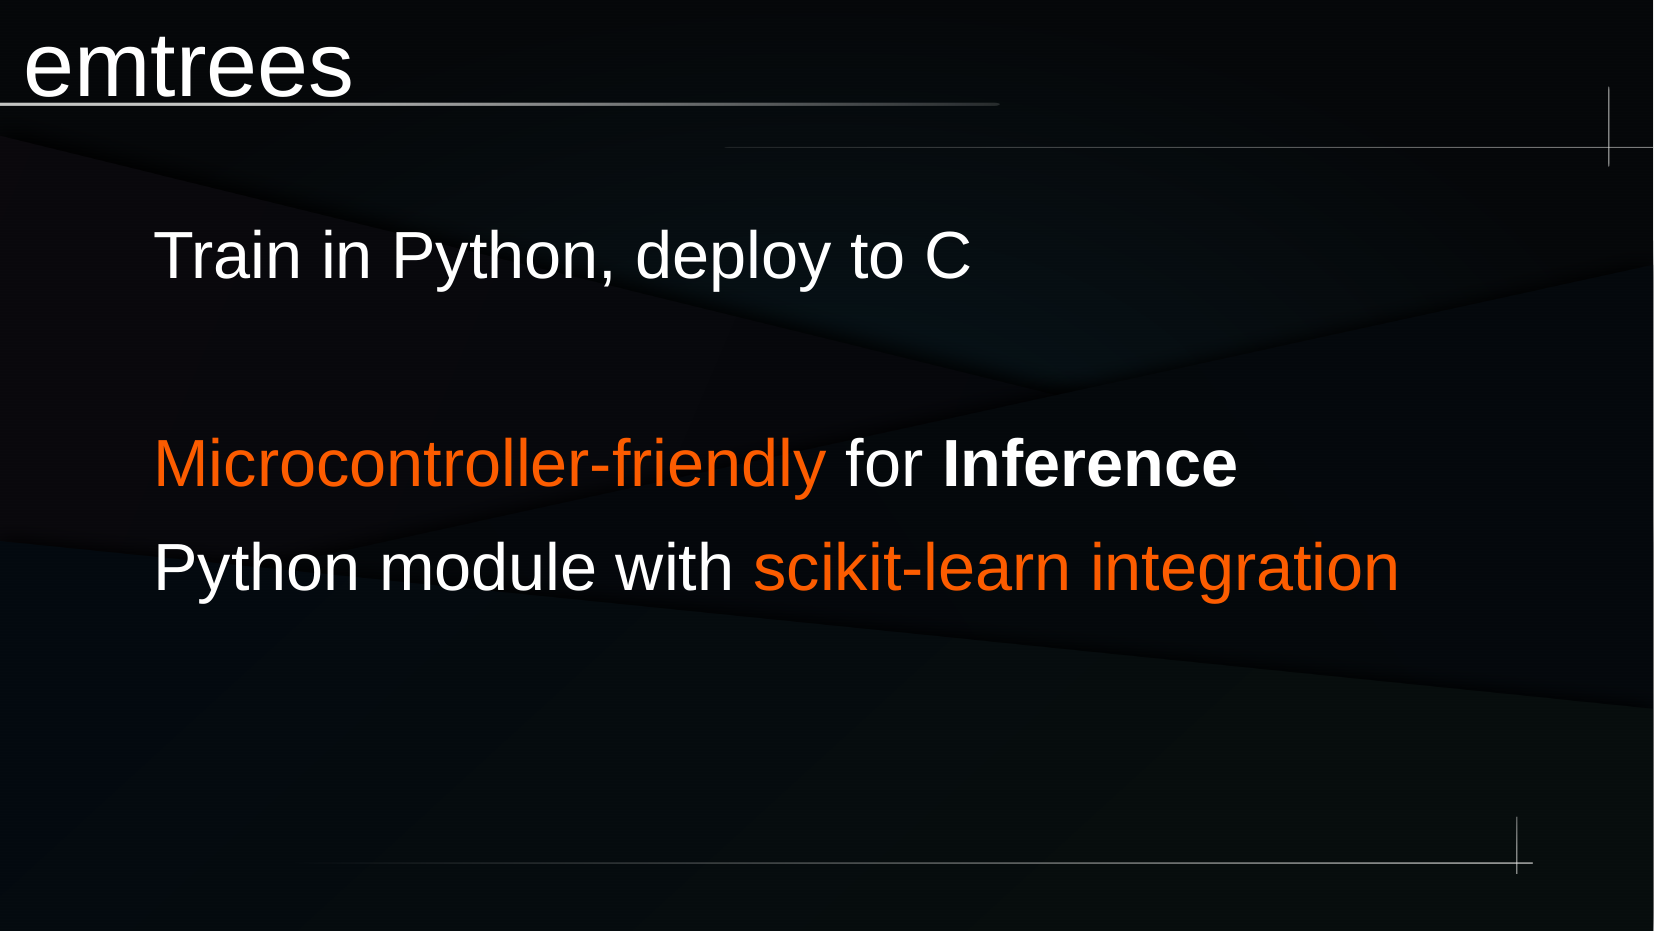

# emtrees
Train in Python, deploy to C
Microcontroller-friendly for Inference
Python module with scikit-learn integration